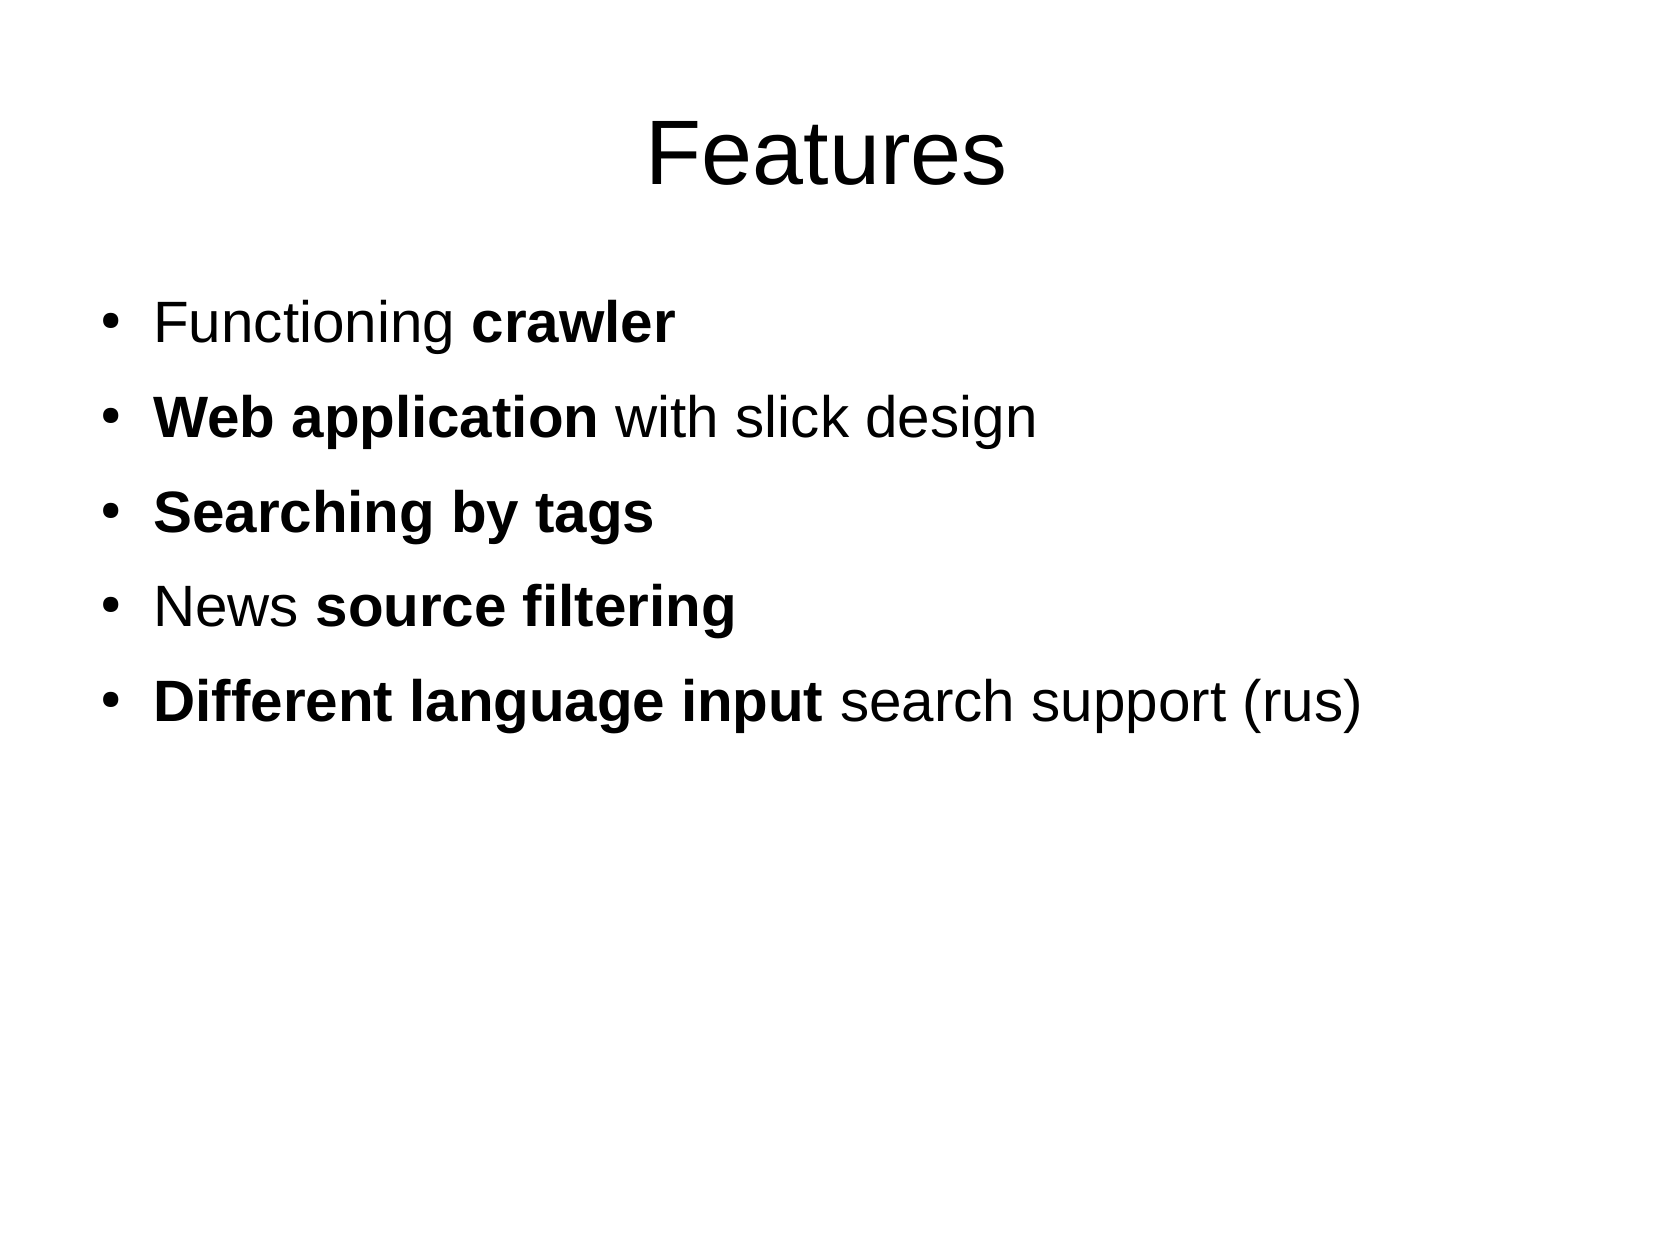

# Features
Functioning crawler
Web application with slick design
Searching by tags
News source filtering
Different language input search support (rus)